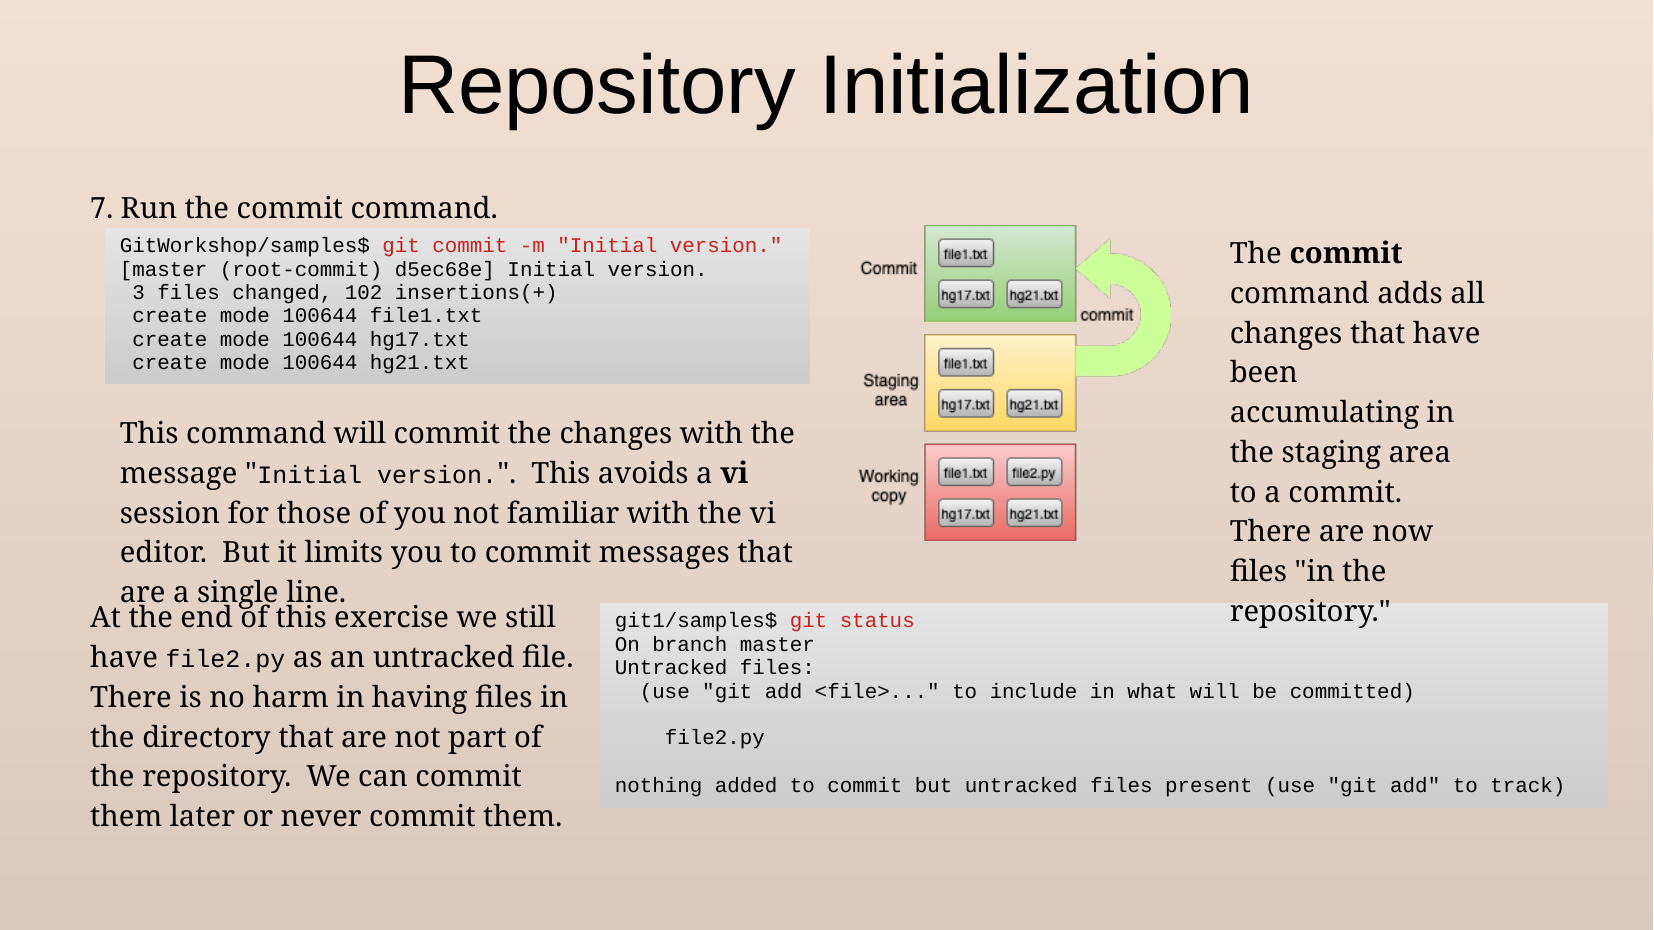

# Repository Initialization
7. Run the commit command.
The commit command adds all changes that have been accumulating in the staging area to a commit. There are now files "in the repository."
GitWorkshop/samples$ git commit -m "Initial version."
[master (root-commit) d5ec68e] Initial version.
 3 files changed, 102 insertions(+)
 create mode 100644 file1.txt
 create mode 100644 hg17.txt
 create mode 100644 hg21.txt
This command will commit the changes with the message "Initial version.". This avoids a vi session for those of you not familiar with the vi editor. But it limits you to commit messages that are a single line.
At the end of this exercise we still have file2.py as an untracked file. There is no harm in having files in the directory that are not part of the repository. We can commit them later or never commit them.
git1/samples$ git status
On branch master
Untracked files:
 (use "git add <file>..." to include in what will be committed)
 file2.py
nothing added to commit but untracked files present (use "git add" to track)